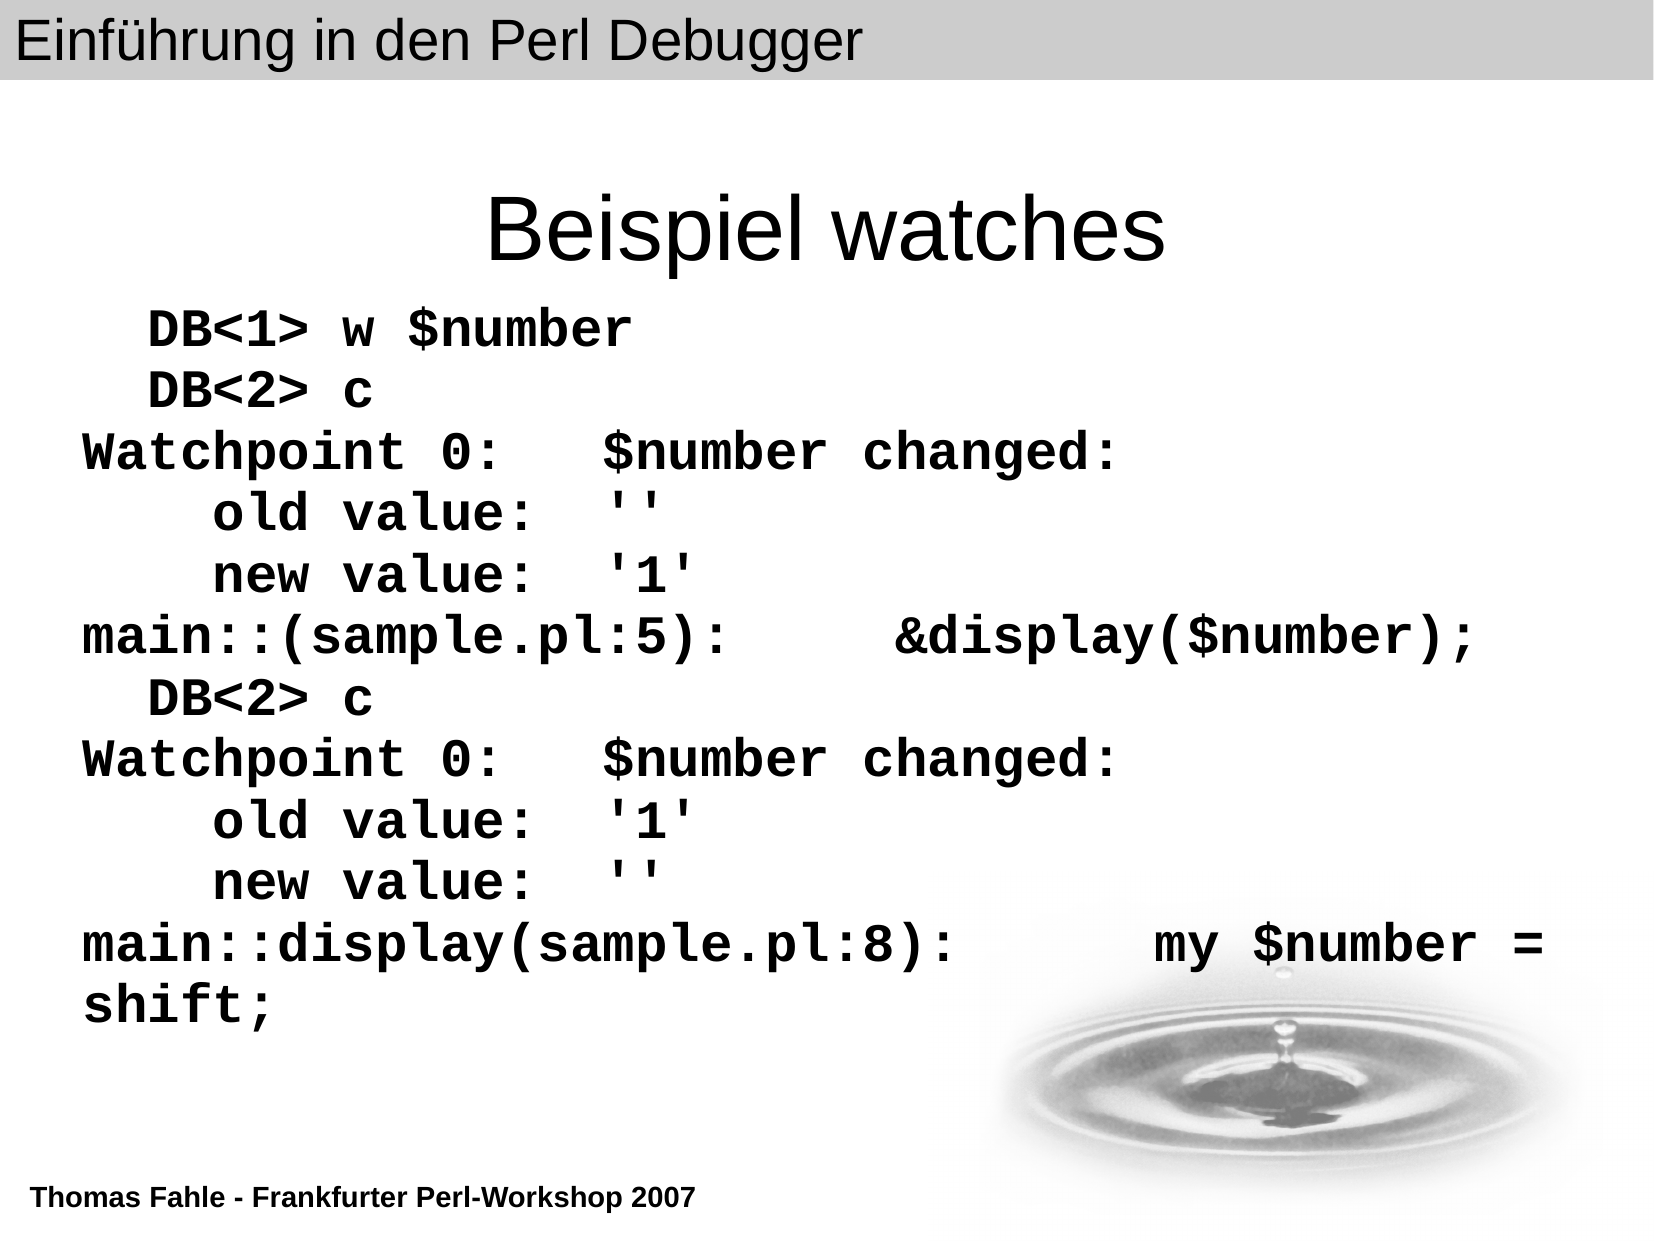

# Beispiel watches
 DB<1> w $number
 DB<2> c
Watchpoint 0: $number changed:
 old value: ''
 new value: '1'
main::(sample.pl:5): &display($number);
 DB<2> c
Watchpoint 0: $number changed:
 old value: '1'
 new value: ''
main::display(sample.pl:8): my $number = shift;